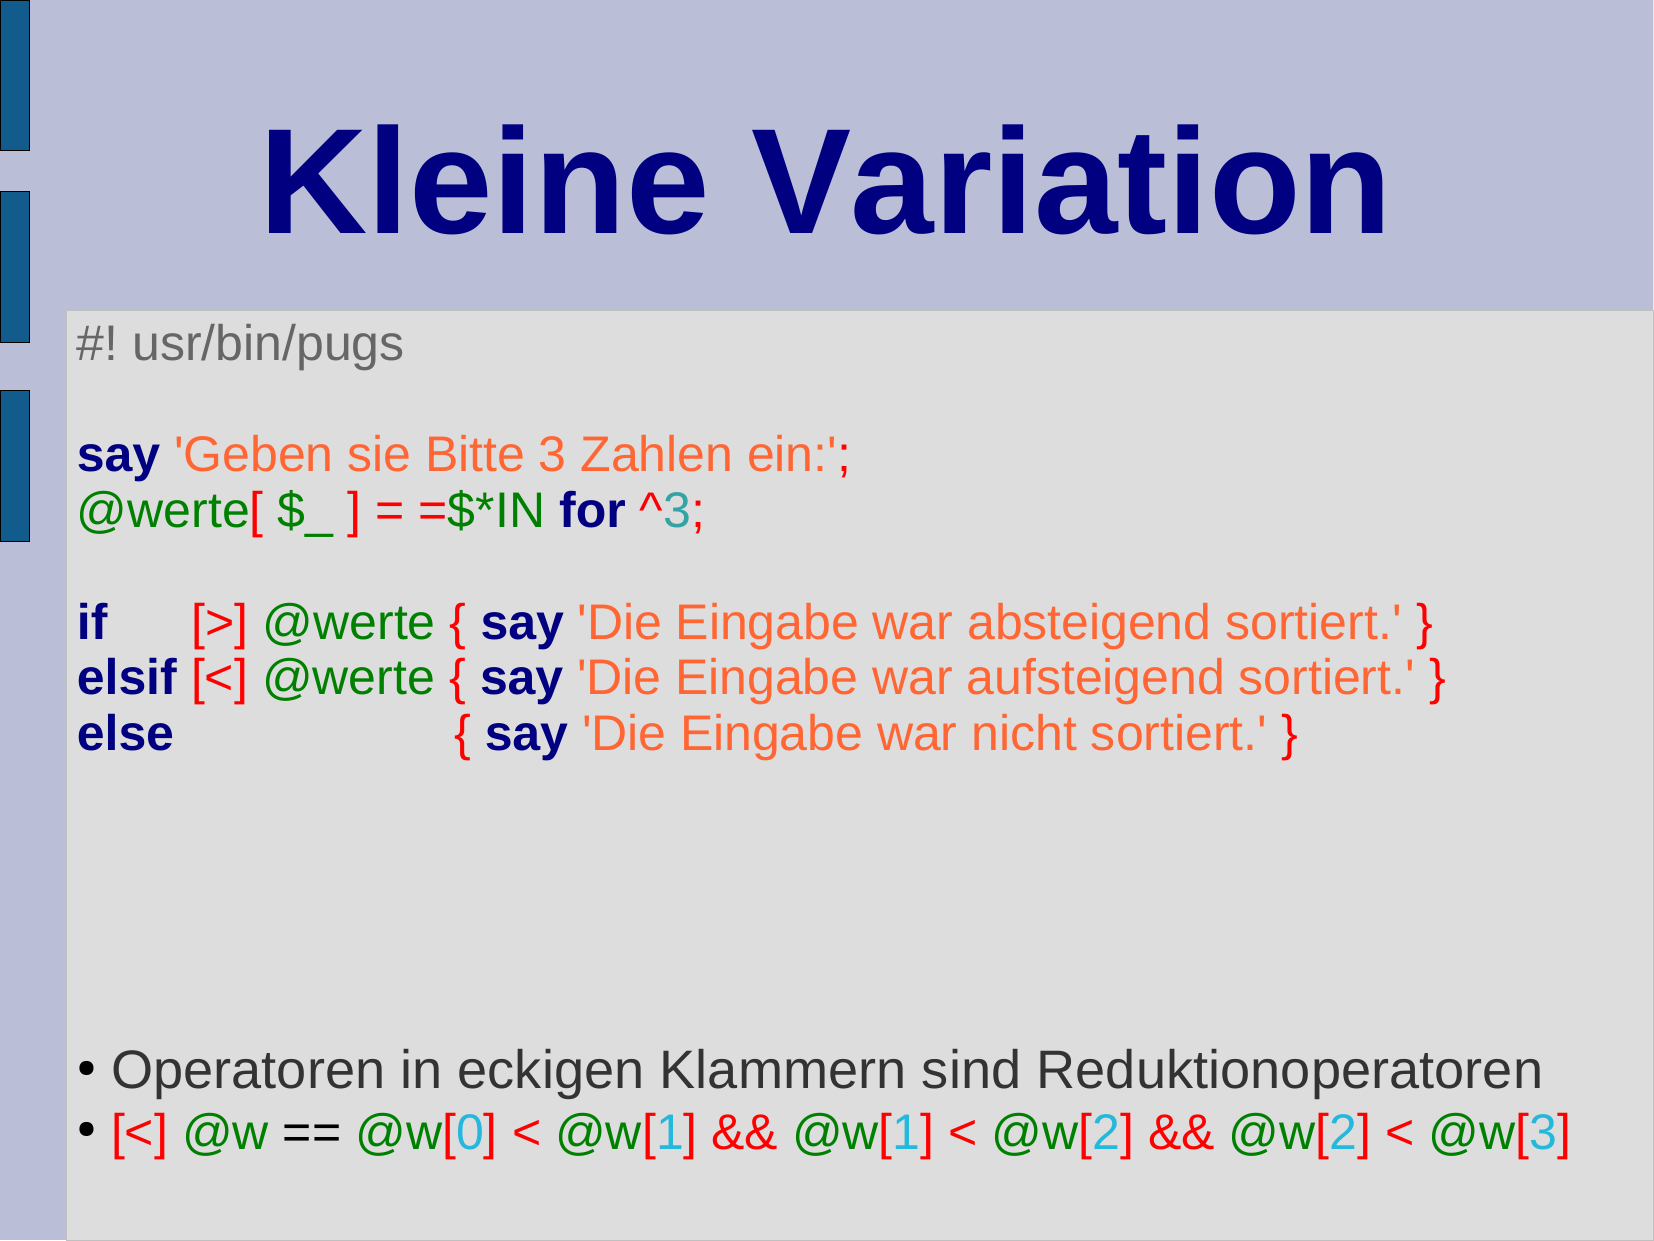

# Kleine Variation
#! usr/bin/pugs
say 'Geben sie Bitte 3 Zahlen ein:';
@werte[ $_ ] = =$*IN for ^3;
if [>] @werte { say 'Die Eingabe war absteigend sortiert.' }
elsif [<] @werte { say 'Die Eingabe war aufsteigend sortiert.' }
else { say 'Die Eingabe war nicht sortiert.' }
 Operatoren in eckigen Klammern sind Reduktionoperatoren
 [<] @w == @w[0] < @w[1] && @w[1] < @w[2] && @w[2] < @w[3]